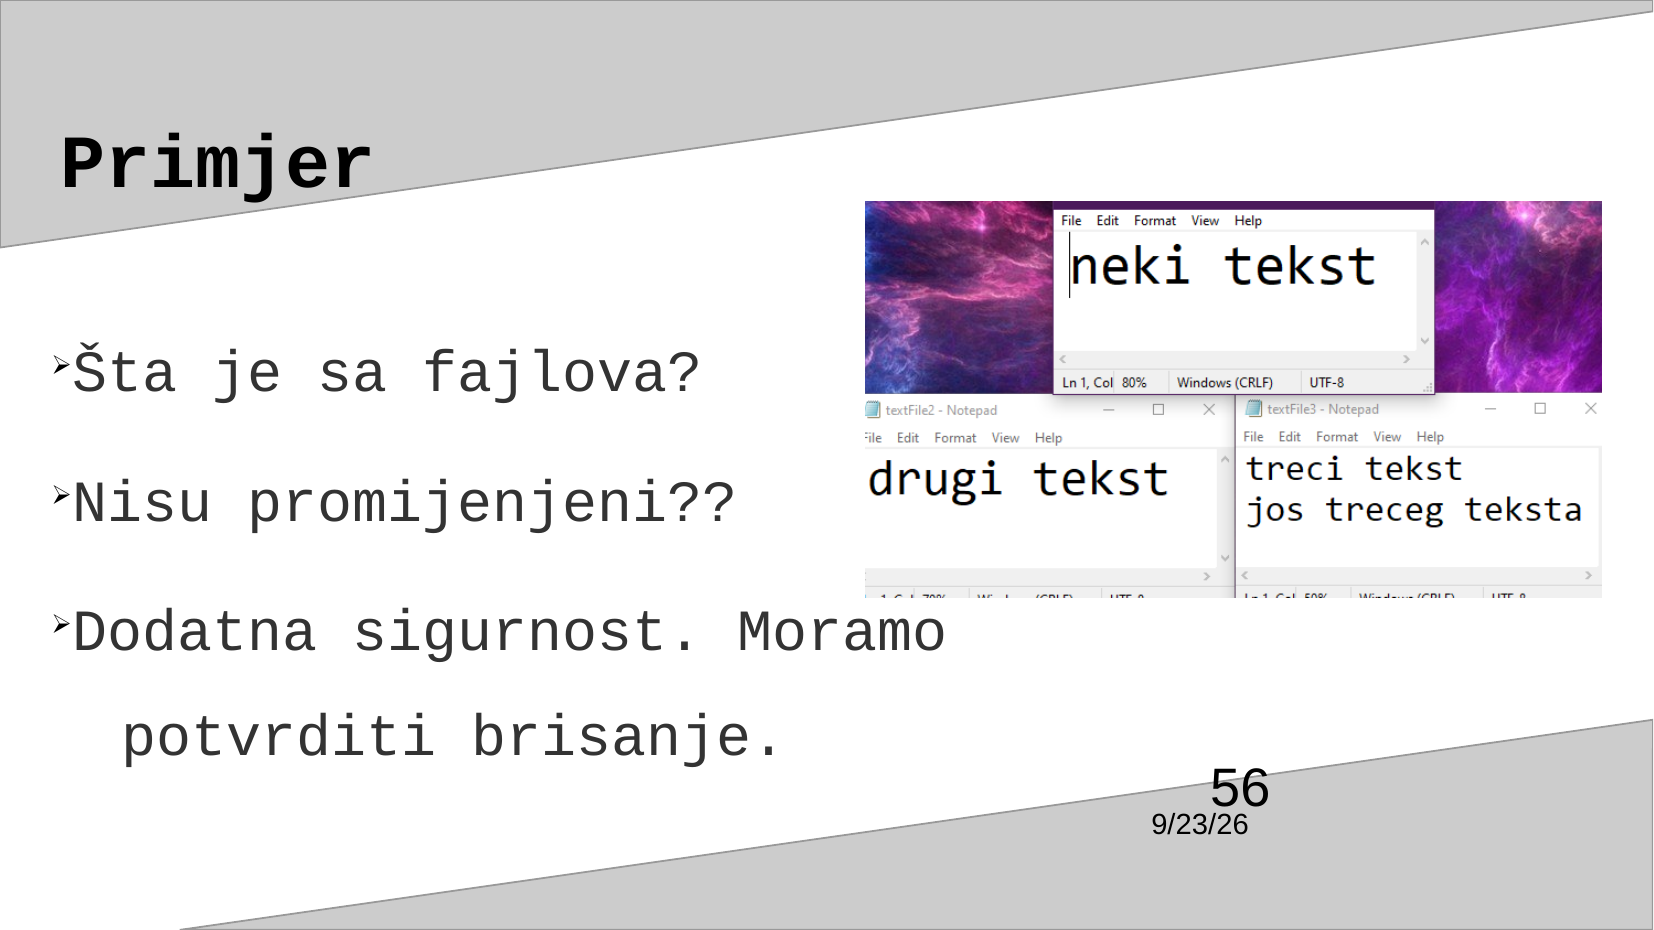

Primjer
# Šta je sa fajlova?
Nisu promijenjeni??
Dodatna sigurnost. Moramo
 potvrditi brisanje.
55